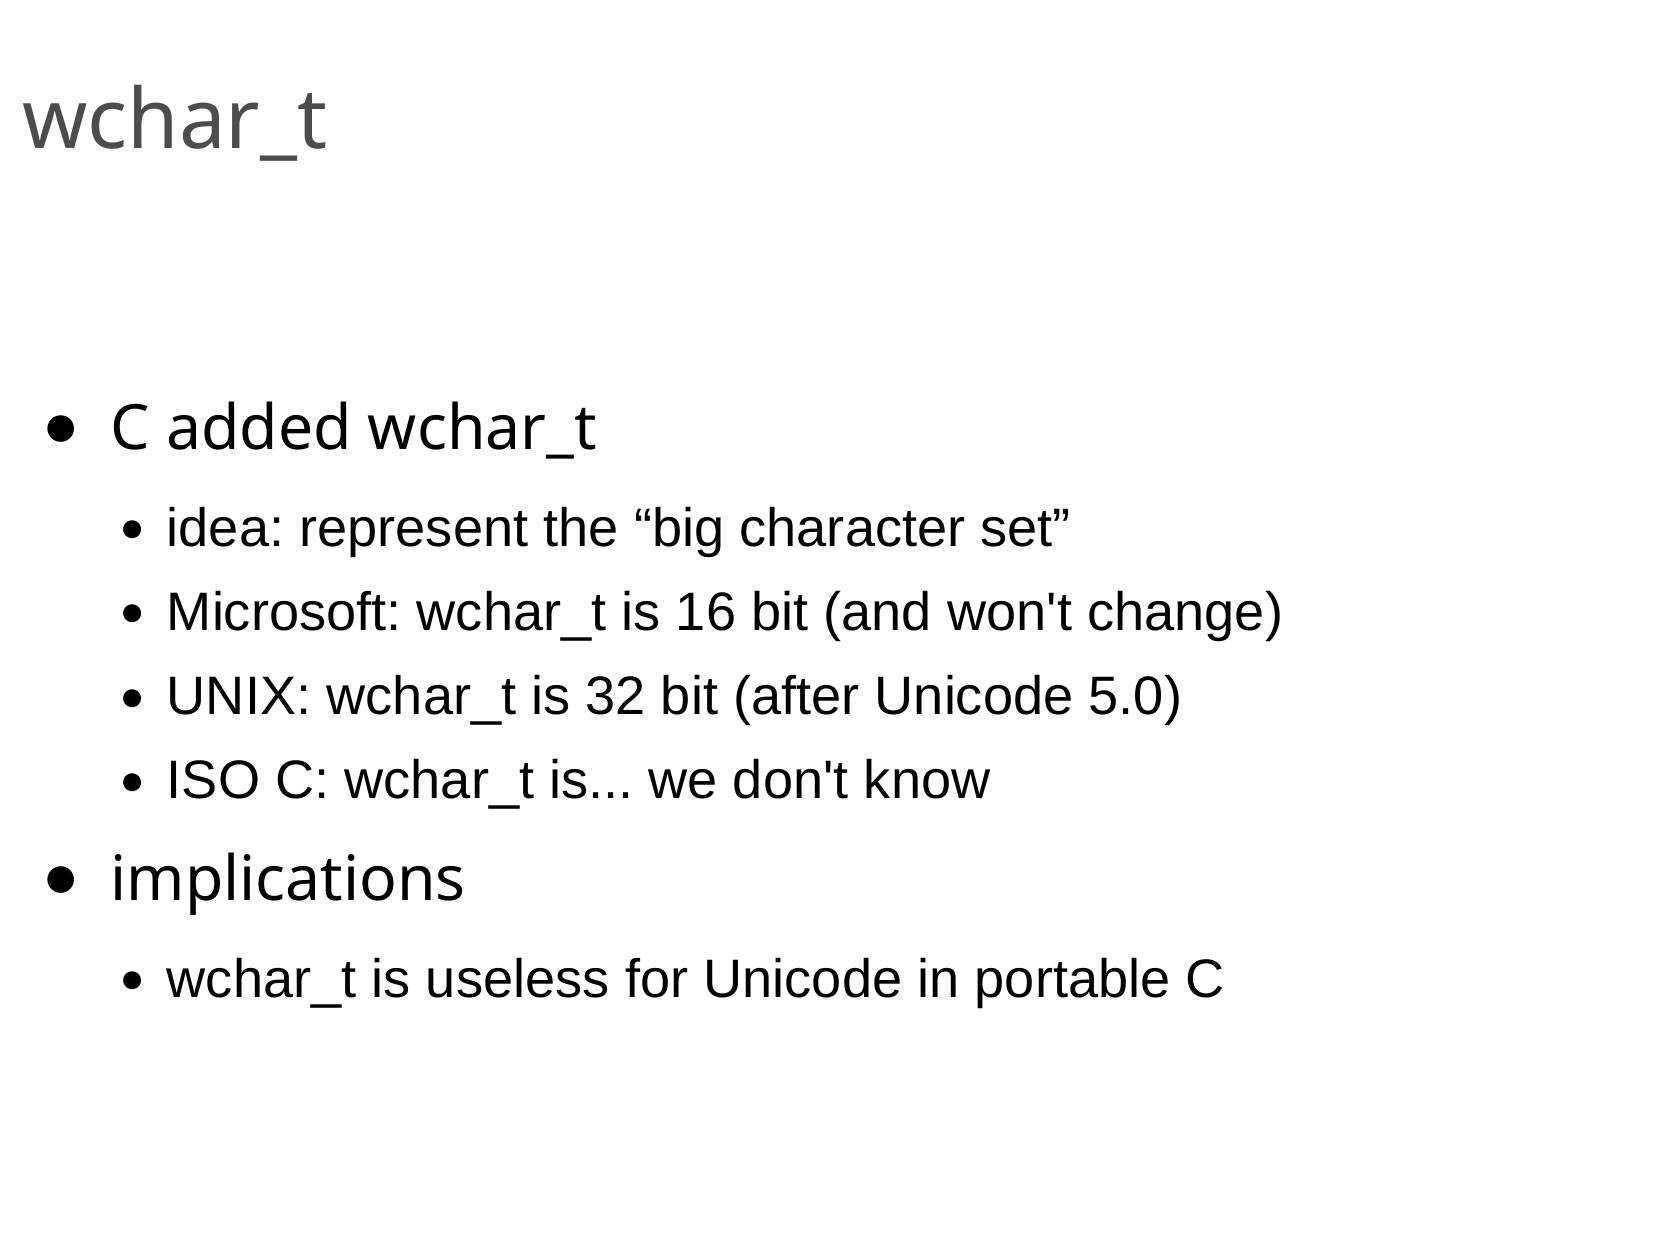

# wchar_t
C added wchar_t
idea: represent the “big character set”
Microsoft: wchar_t is 16 bit (and won't change)
UNIX: wchar_t is 32 bit (after Unicode 5.0)
ISO C: wchar_t is... we don't know
implications
wchar_t is useless for Unicode in portable C